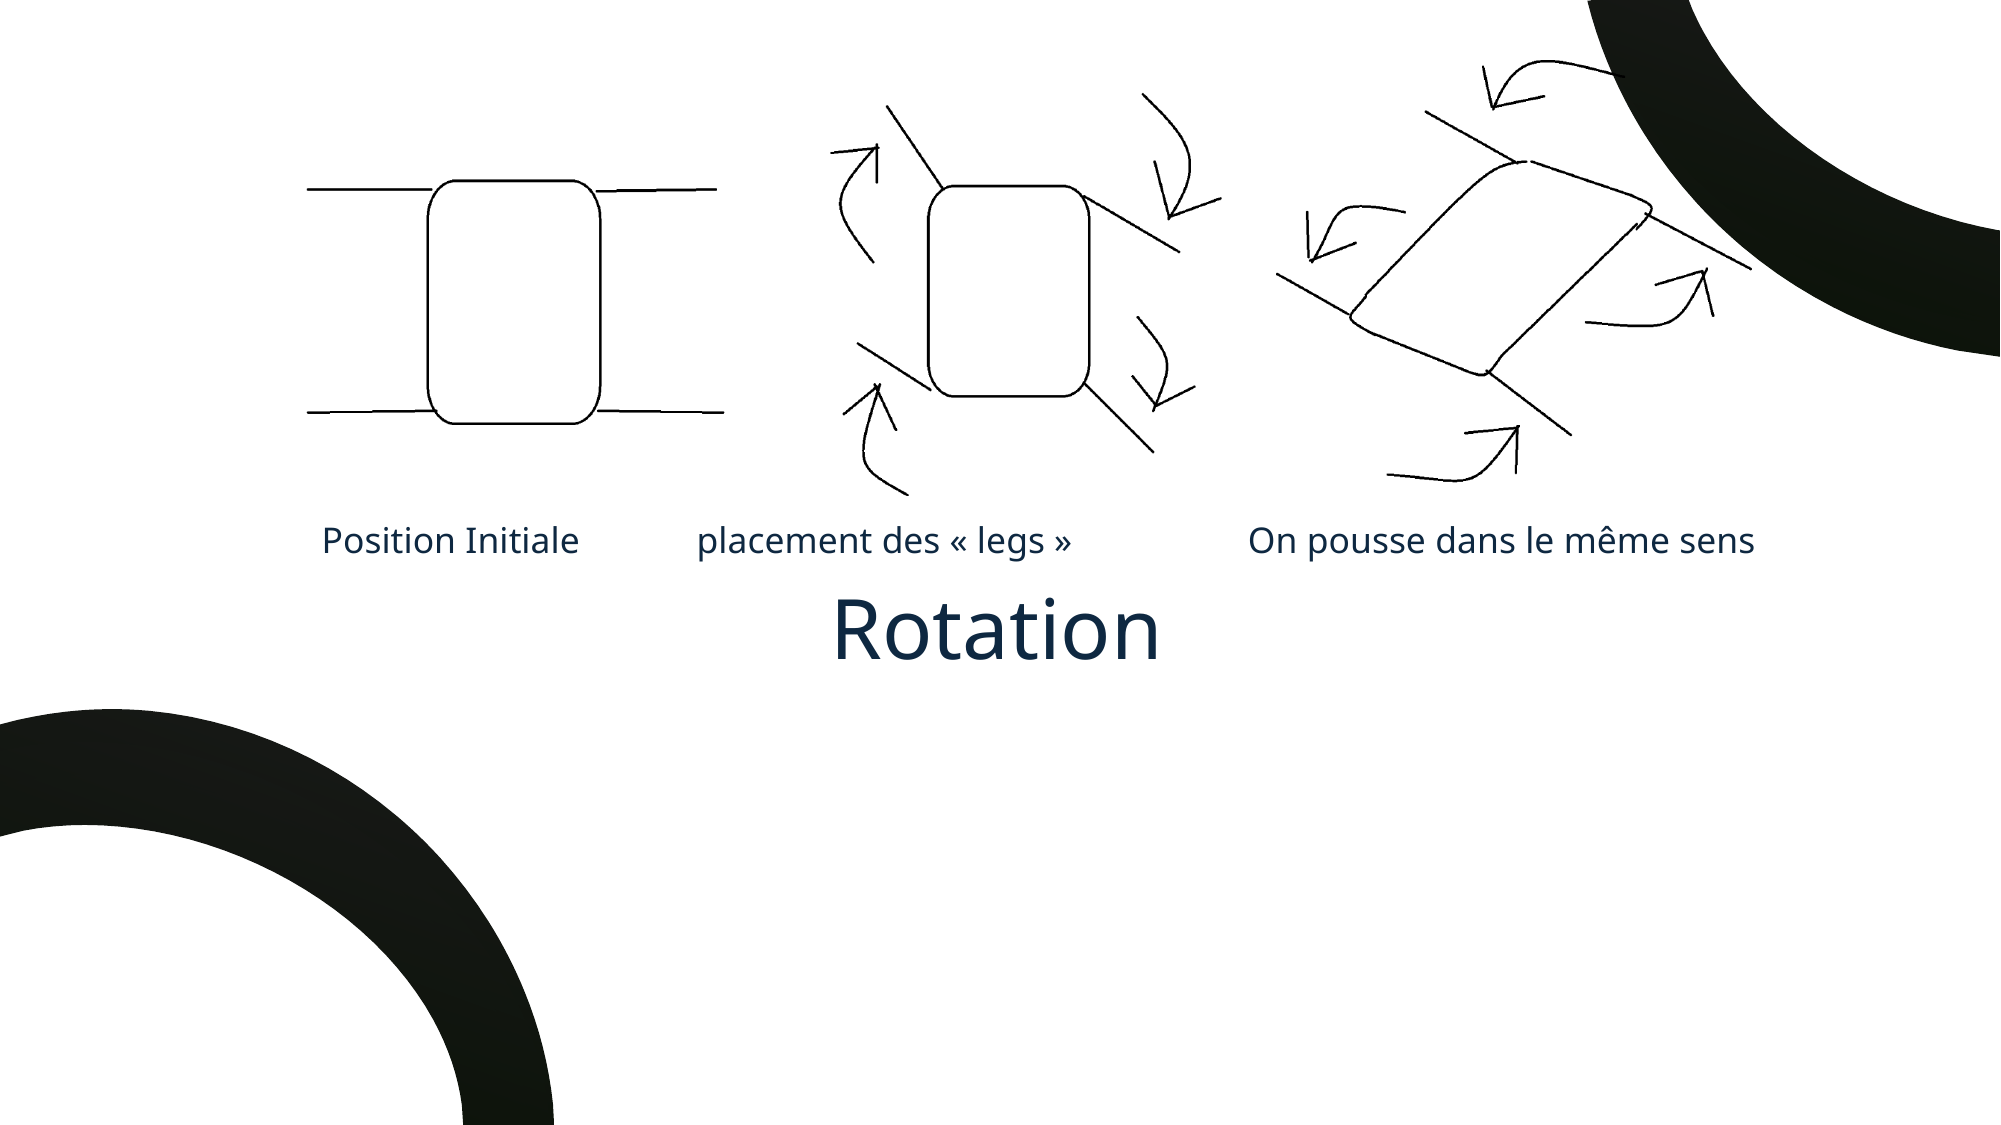

Position Initiale		placement des « legs » On pousse dans le même sens
# Rotation